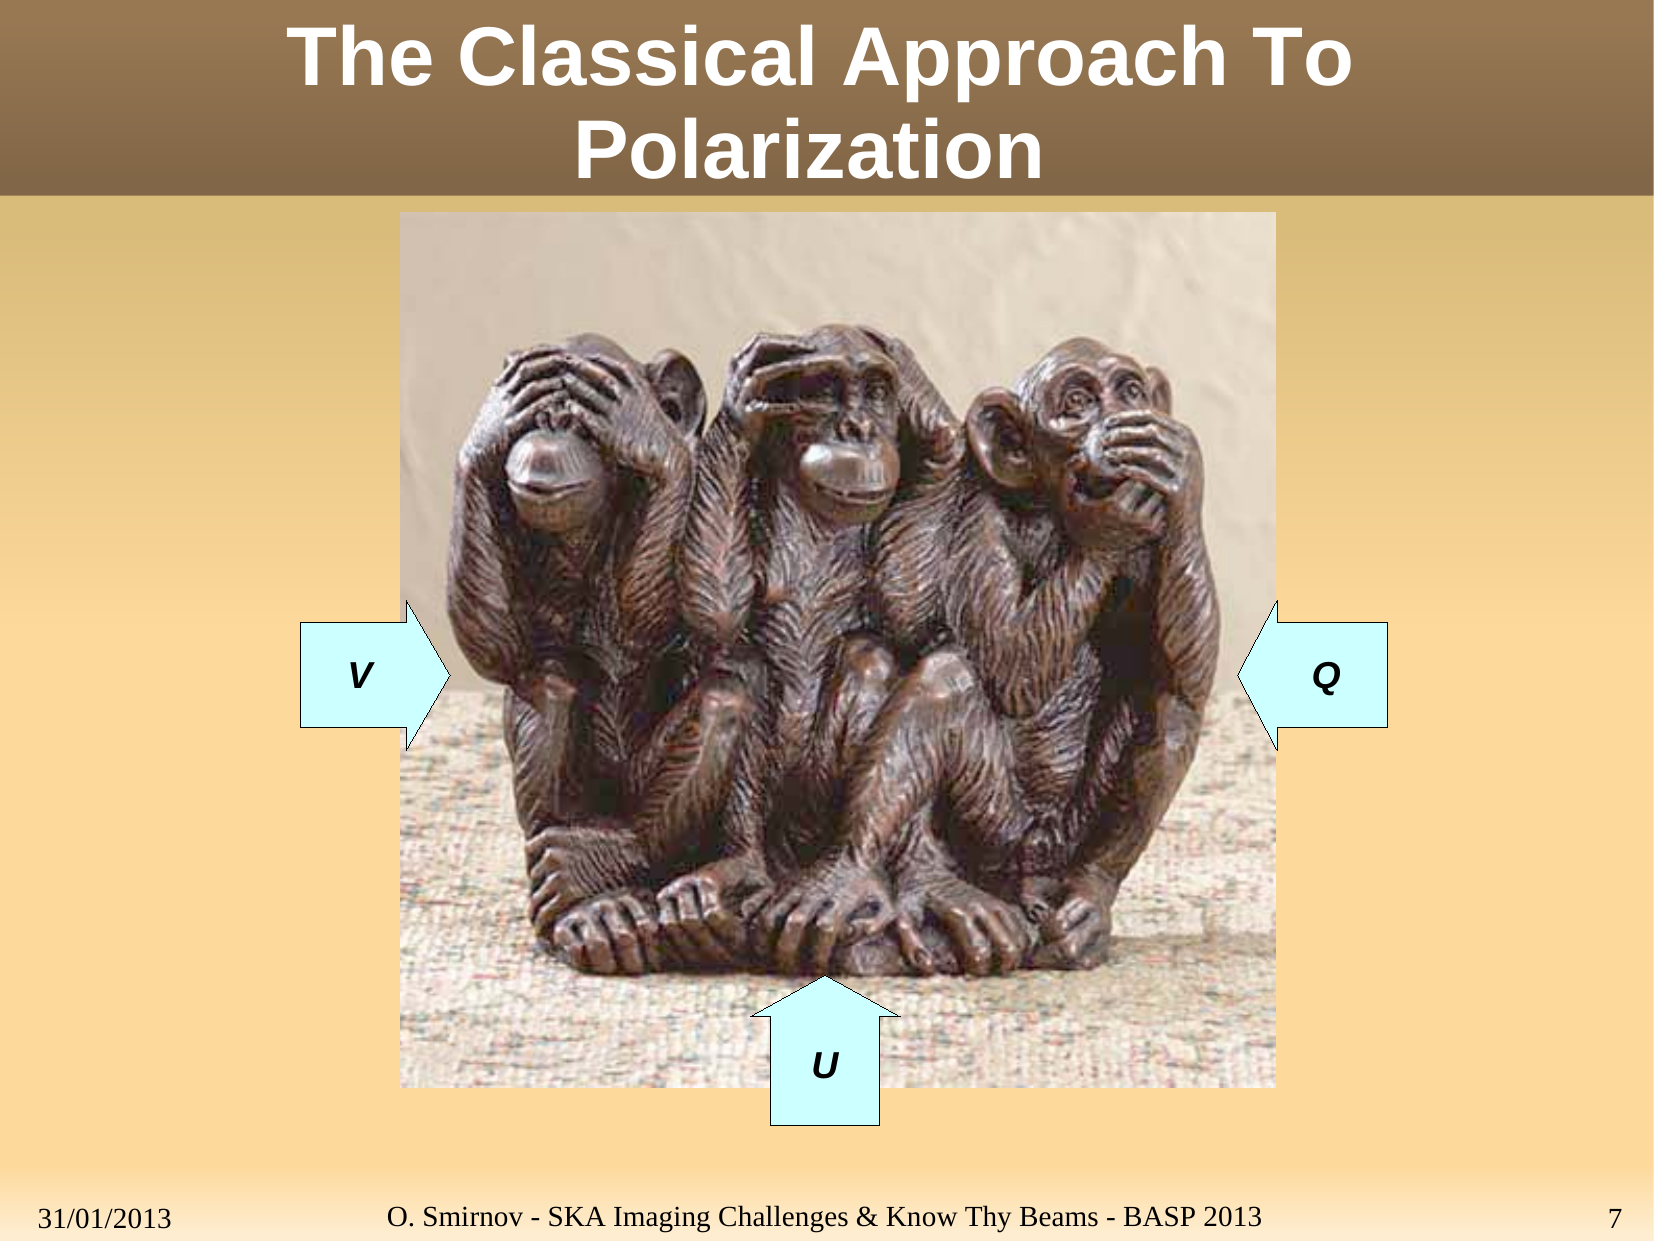

# The Classical Approach To Polarization
V
Q
U
O. Smirnov - SKA Imaging Challenges & Know Thy Beams - BASP 2013
31/01/2013
7